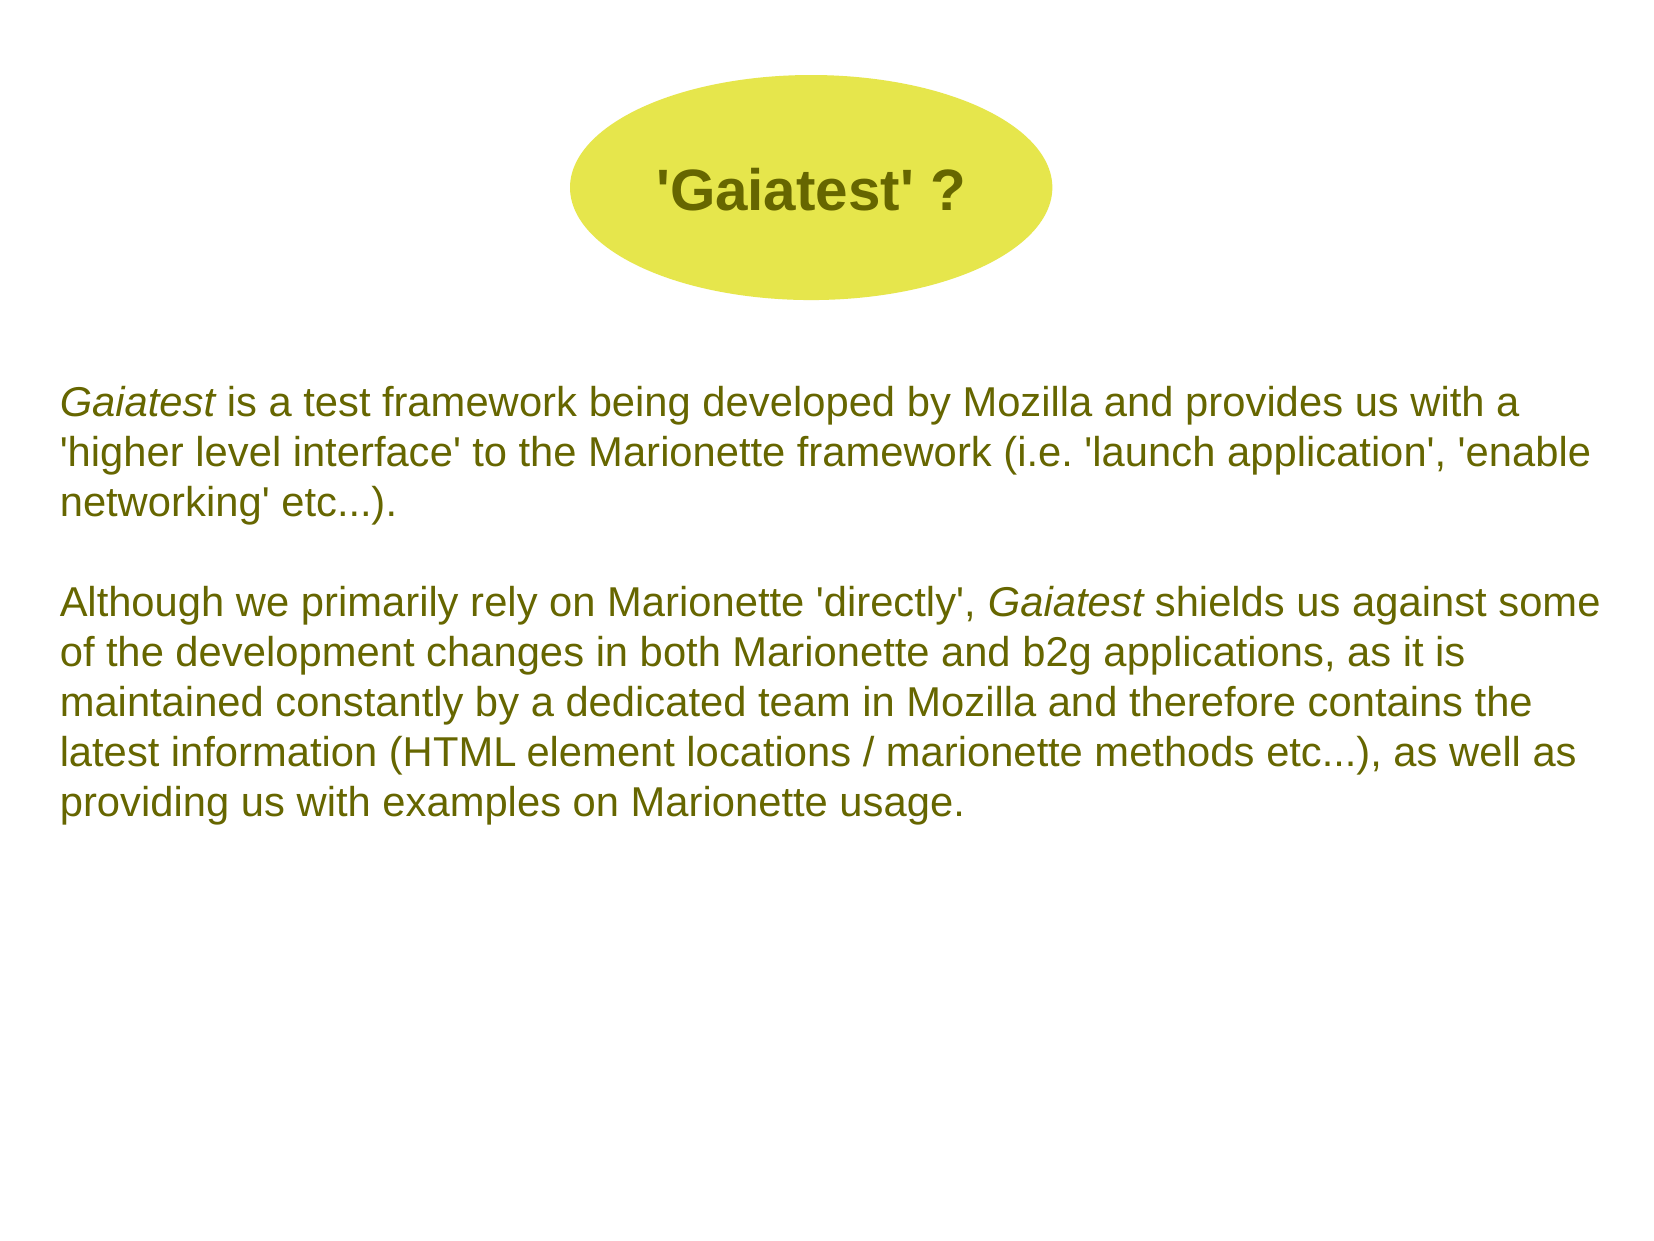

'Gaiatest' ?
Gaiatest is a test framework being developed by Mozilla and provides us with a 'higher level interface' to the Marionette framework (i.e. 'launch application', 'enable networking' etc...).
Although we primarily rely on Marionette 'directly', Gaiatest shields us against some of the development changes in both Marionette and b2g applications, as it is maintained constantly by a dedicated team in Mozilla and therefore contains the latest information (HTML element locations / marionette methods etc...), as well as providing us with examples on Marionette usage.